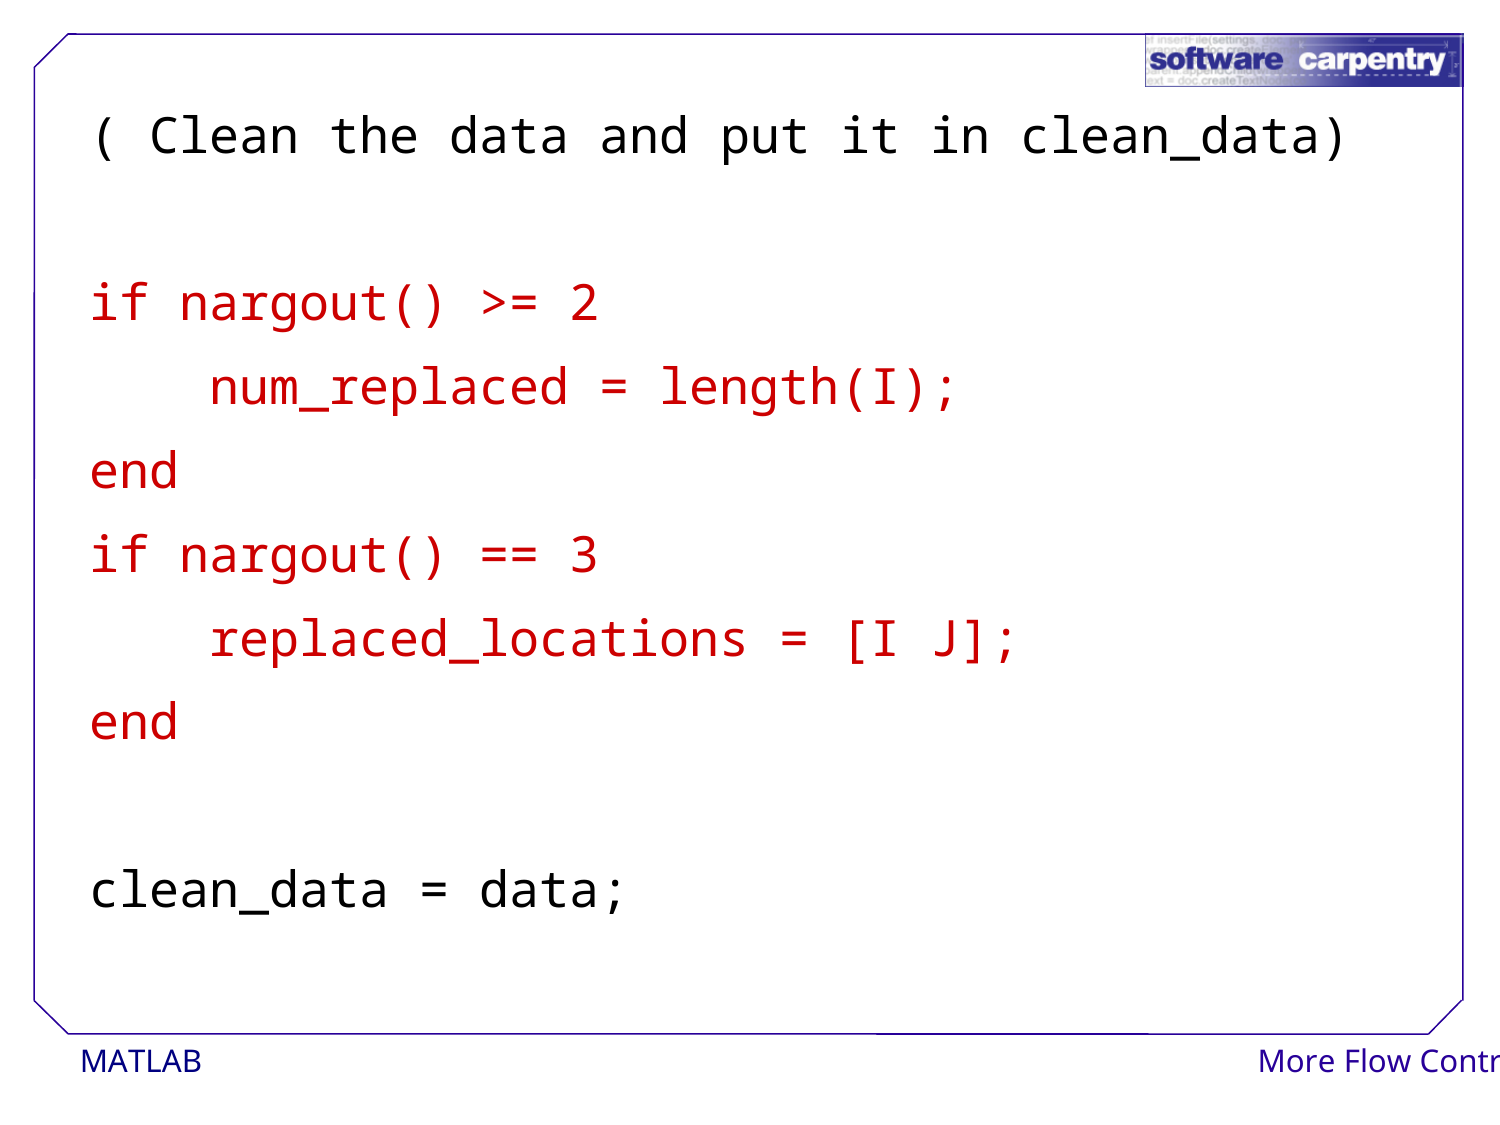

# ( Clean the data and put it in clean_data)
if nargout() >= 2
 num_replaced = length(I);
end
if nargout() == 3
 replaced_locations = [I J];
end
clean_data = data;